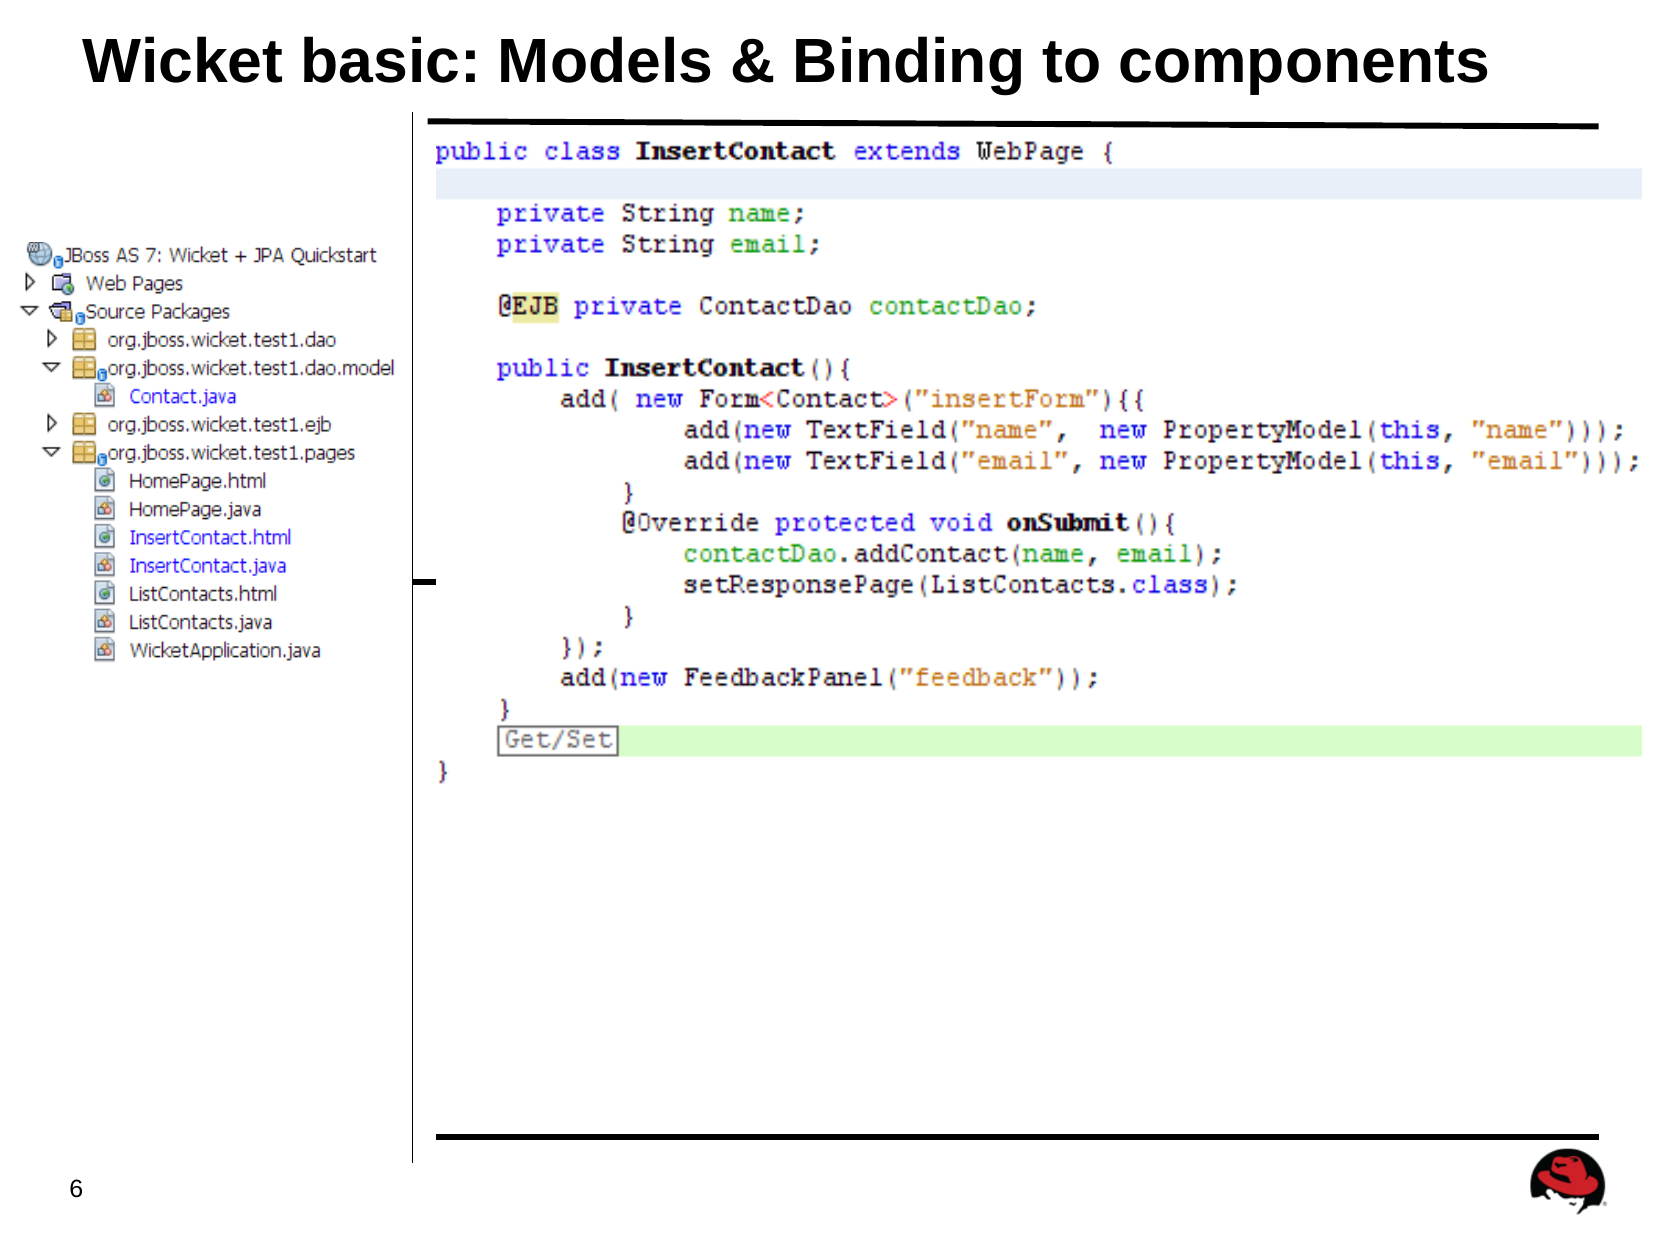

# Wicket basic: Models & Binding to components